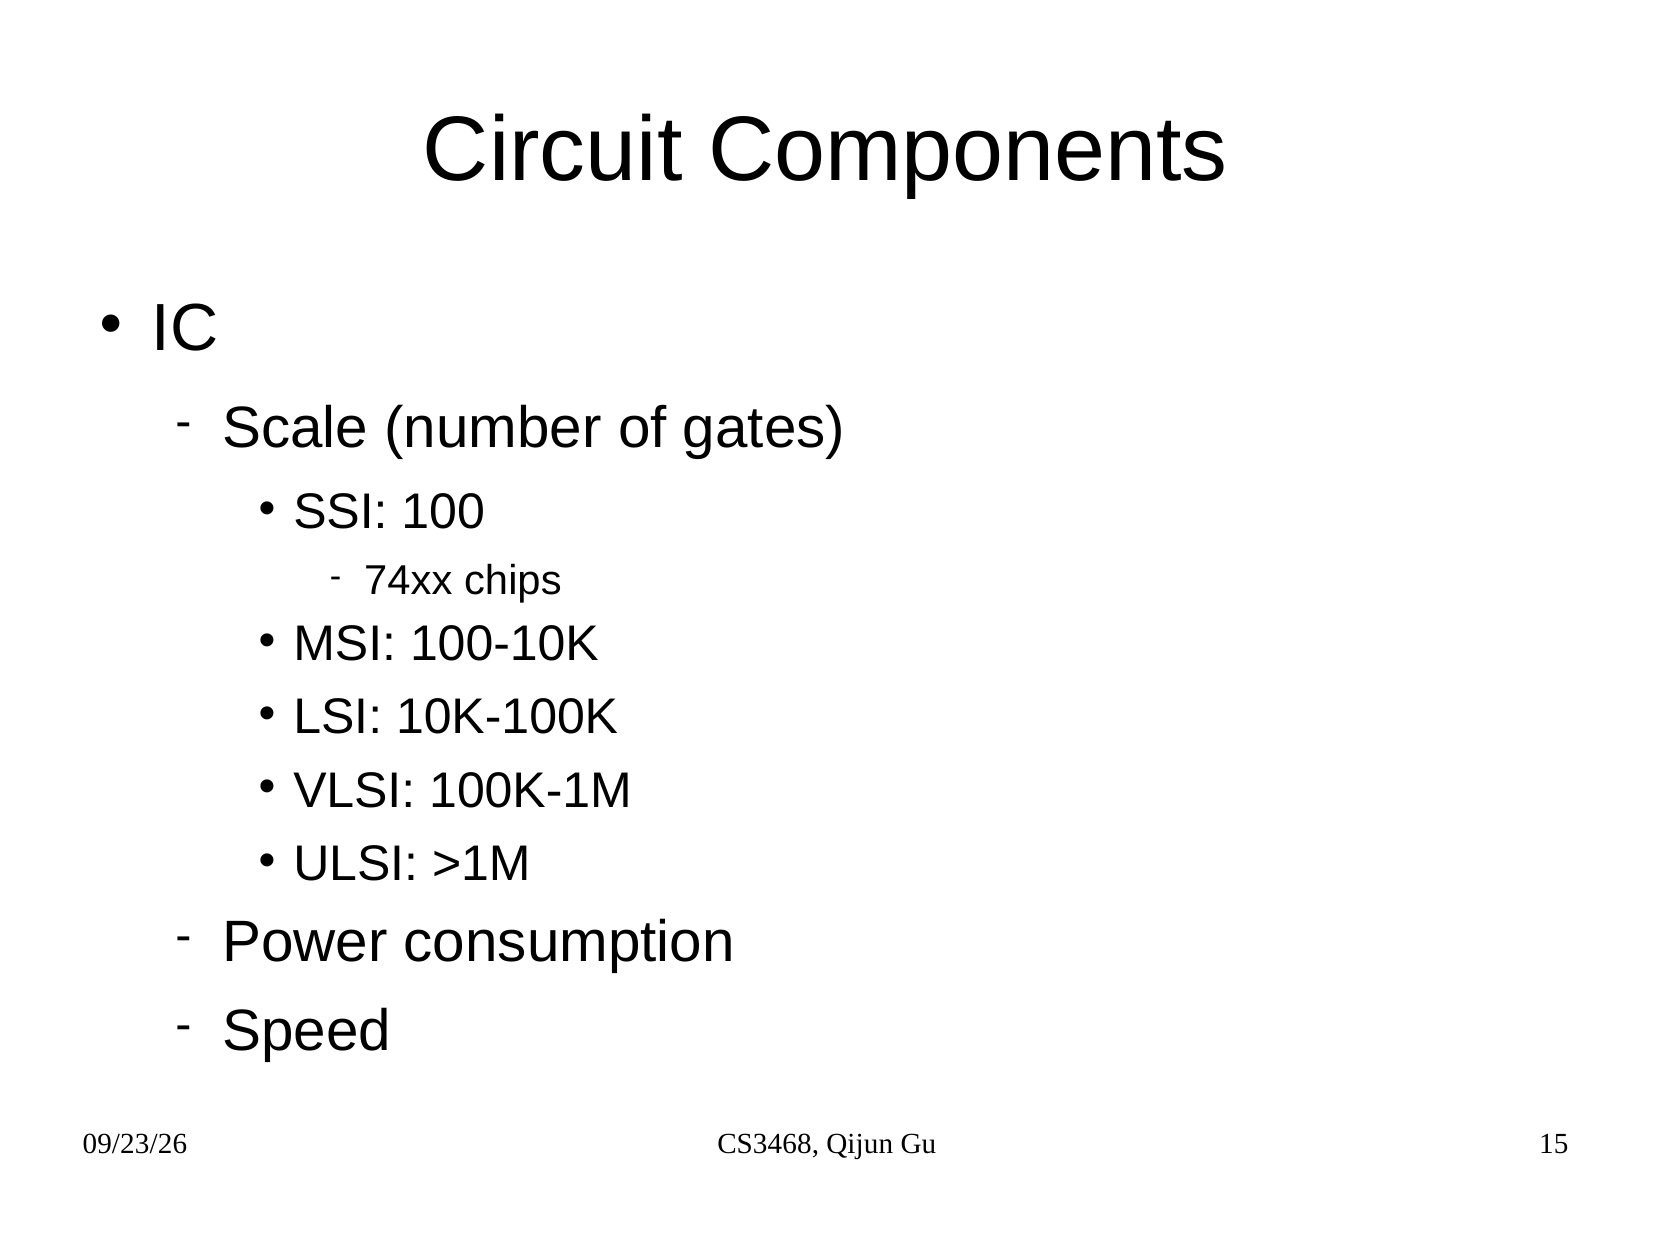

# Circuit Components
IC
Scale (number of gates)
SSI: 100
74xx chips
MSI: 100-10K
LSI: 10K-100K
VLSI: 100K-1M
ULSI: >1M
Power consumption
Speed
CS3468, Qijun Gu
15